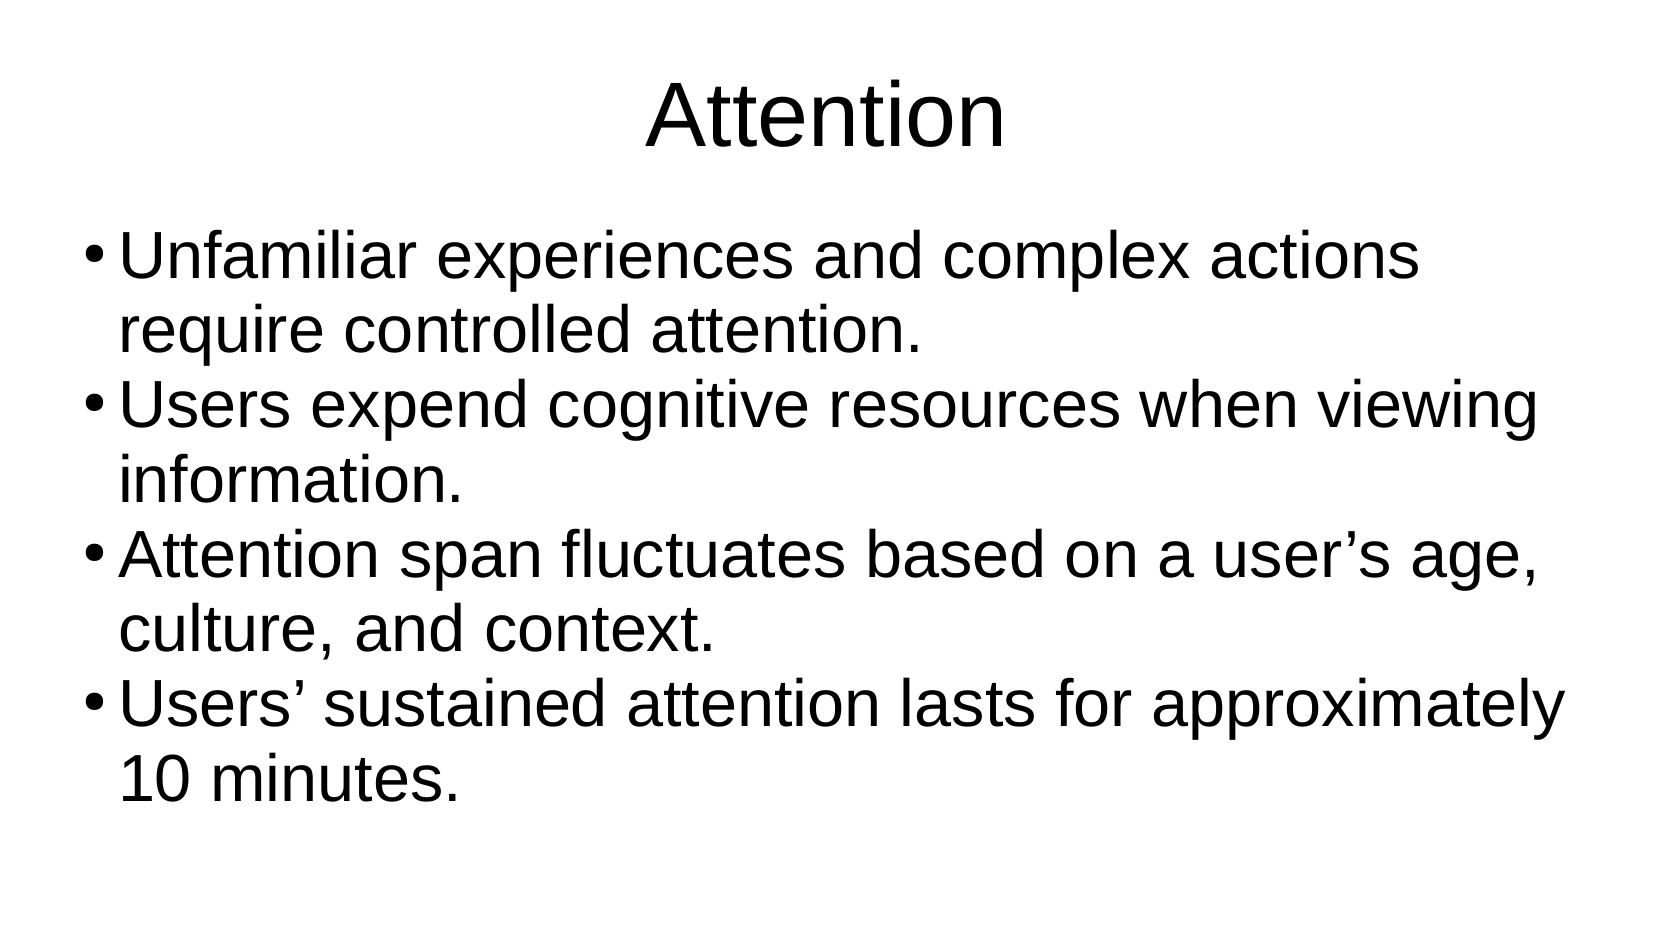

# Attention
Unfamiliar experiences and complex actions require controlled attention.
Users expend cognitive resources when viewing information.
Attention span fluctuates based on a user’s age, culture, and context.
Users’ sustained attention lasts for approximately 10 minutes.